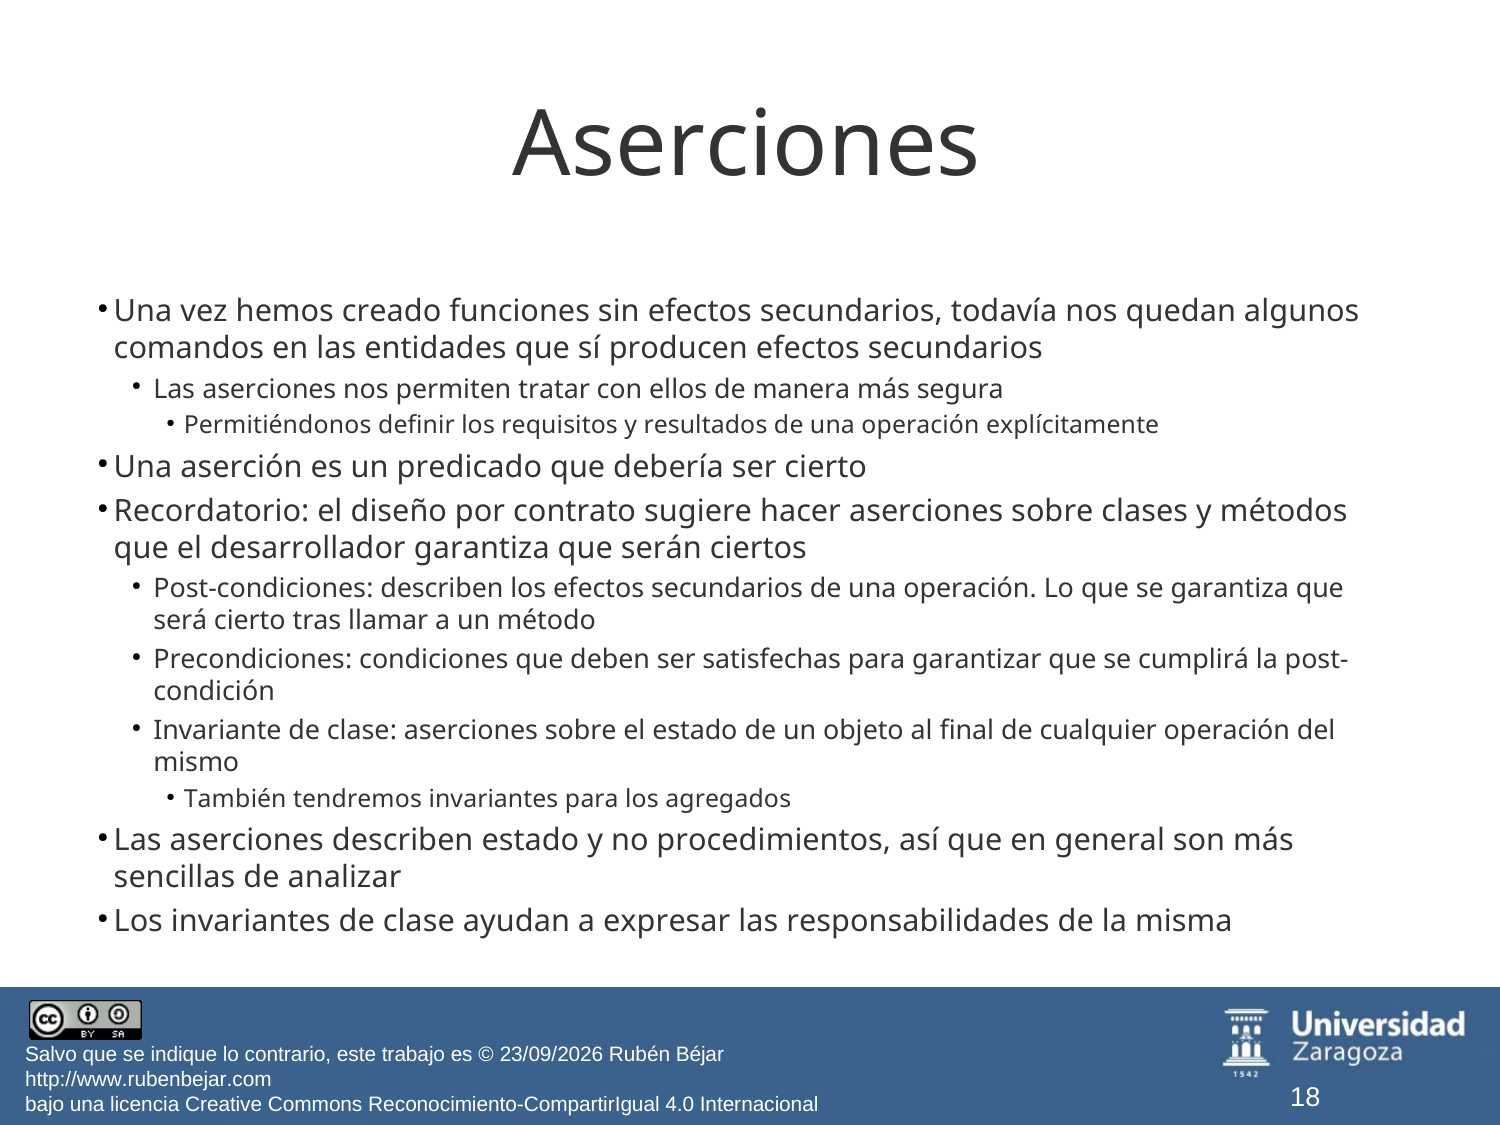

# Aserciones
Una vez hemos creado funciones sin efectos secundarios, todavía nos quedan algunos comandos en las entidades que sí producen efectos secundarios
Las aserciones nos permiten tratar con ellos de manera más segura
Permitiéndonos definir los requisitos y resultados de una operación explícitamente
Una aserción es un predicado que debería ser cierto
Recordatorio: el diseño por contrato sugiere hacer aserciones sobre clases y métodos que el desarrollador garantiza que serán ciertos
Post-condiciones: describen los efectos secundarios de una operación. Lo que se garantiza que será cierto tras llamar a un método
Precondiciones: condiciones que deben ser satisfechas para garantizar que se cumplirá la post-condición
Invariante de clase: aserciones sobre el estado de un objeto al final de cualquier operación del mismo
También tendremos invariantes para los agregados
Las aserciones describen estado y no procedimientos, así que en general son más sencillas de analizar
Los invariantes de clase ayudan a expresar las responsabilidades de la misma